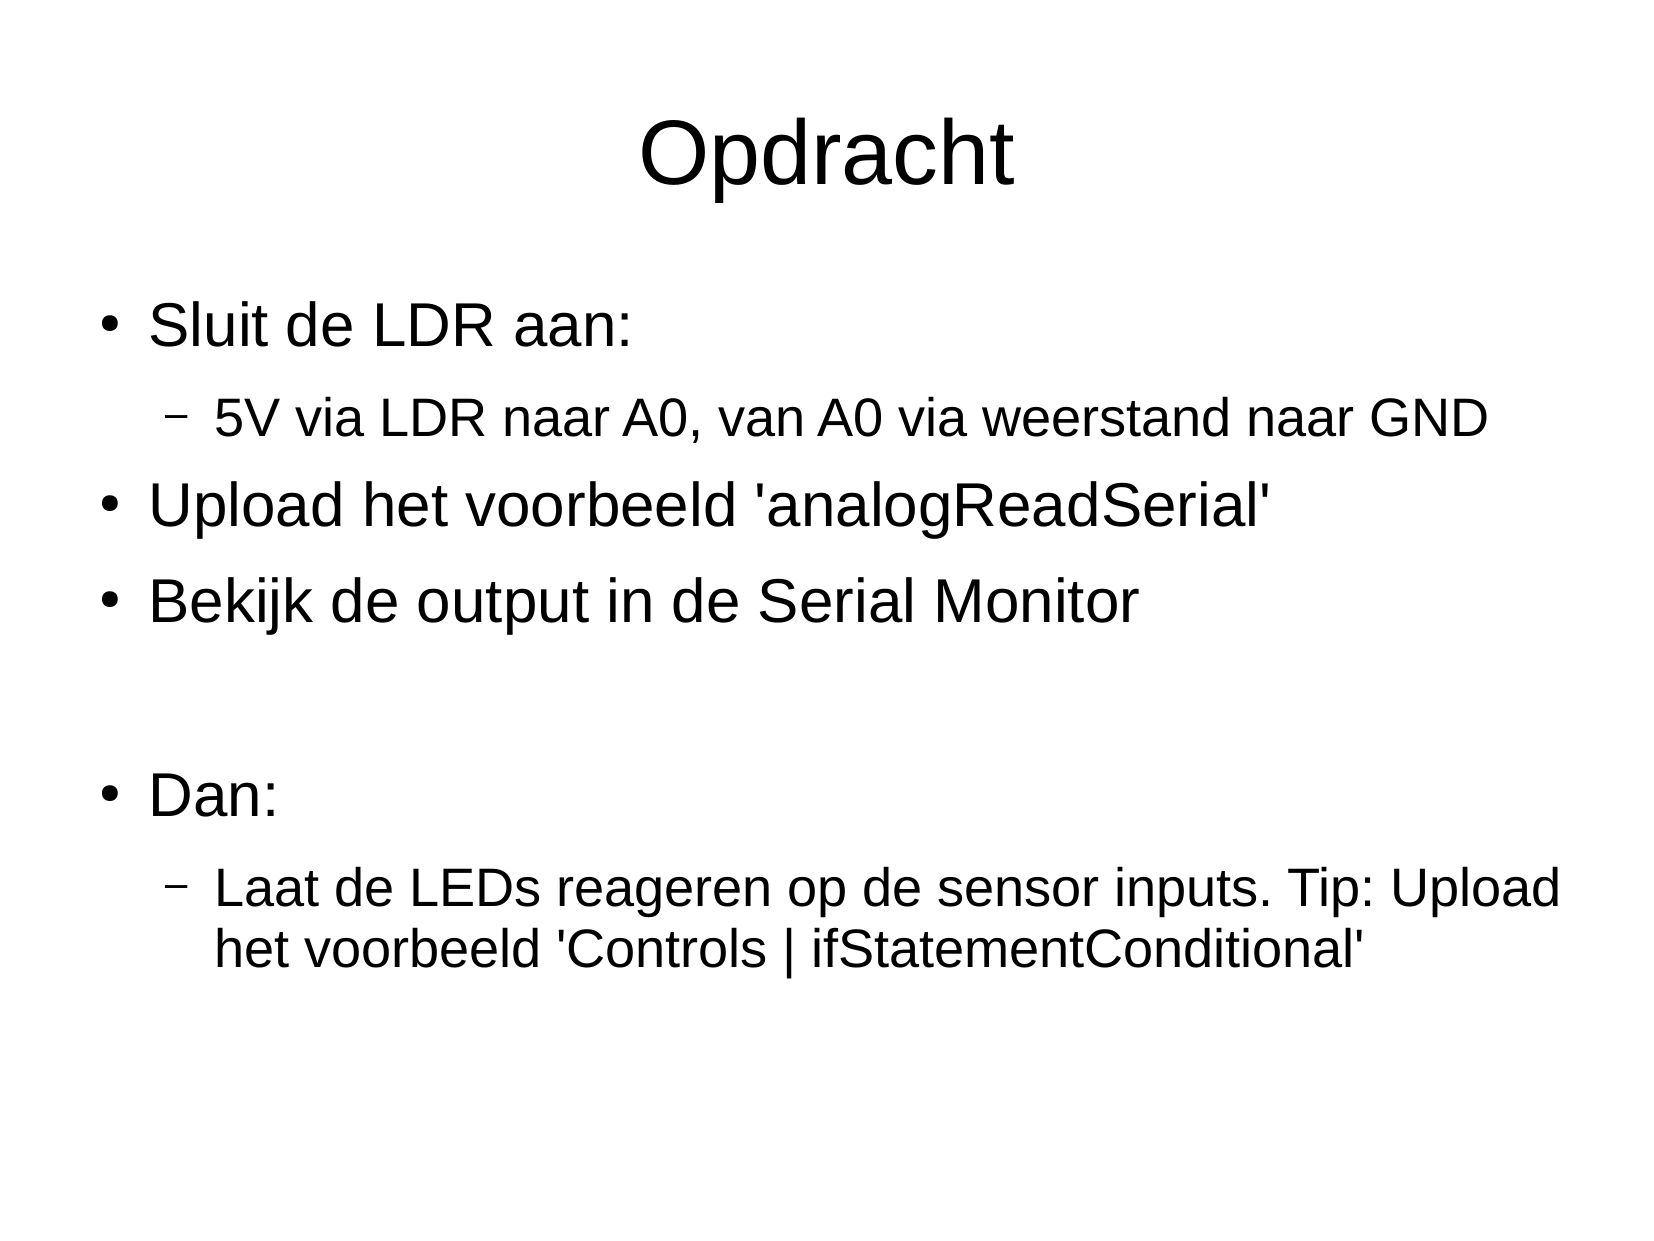

# Opdracht
Sluit de LDR aan:
5V via LDR naar A0, van A0 via weerstand naar GND
Upload het voorbeeld 'analogReadSerial'
Bekijk de output in de Serial Monitor
Dan:
Laat de LEDs reageren op de sensor inputs. Tip: Upload het voorbeeld 'Controls | ifStatementConditional'